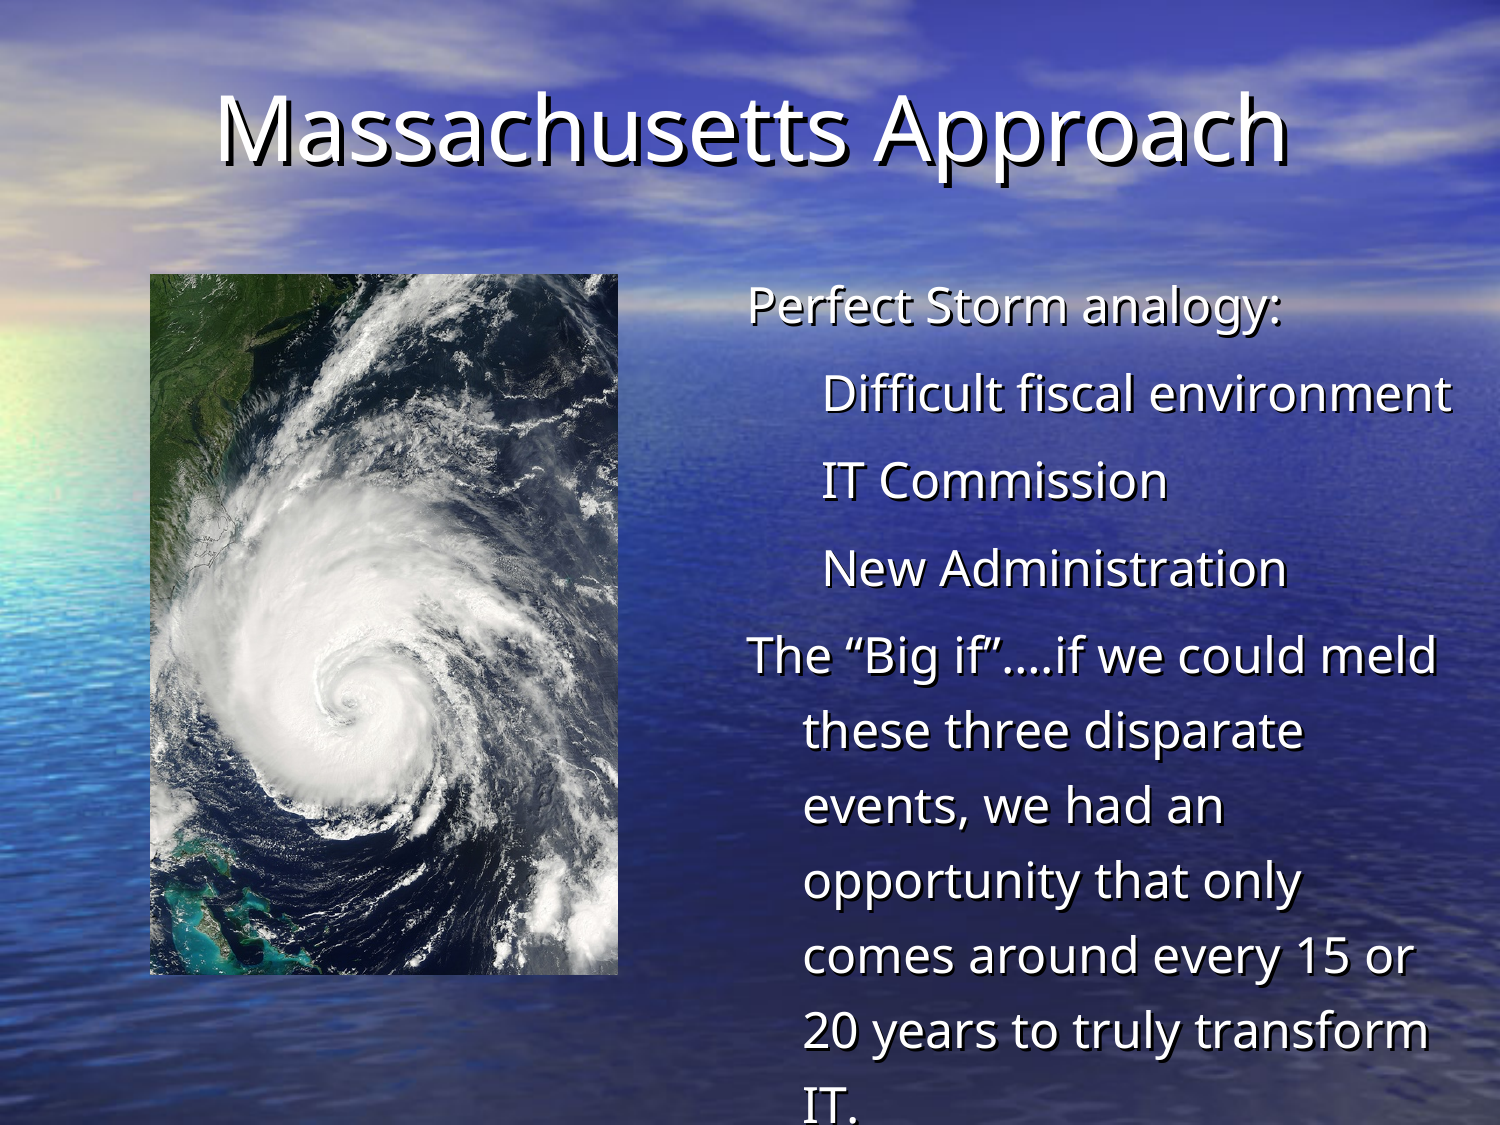

# Massachusetts Approach
Perfect Storm analogy:
Difficult fiscal environment
IT Commission
New Administration
The “Big if”….if we could meld these three disparate events, we had an opportunity that only comes around every 15 or 20 years to truly transform IT.